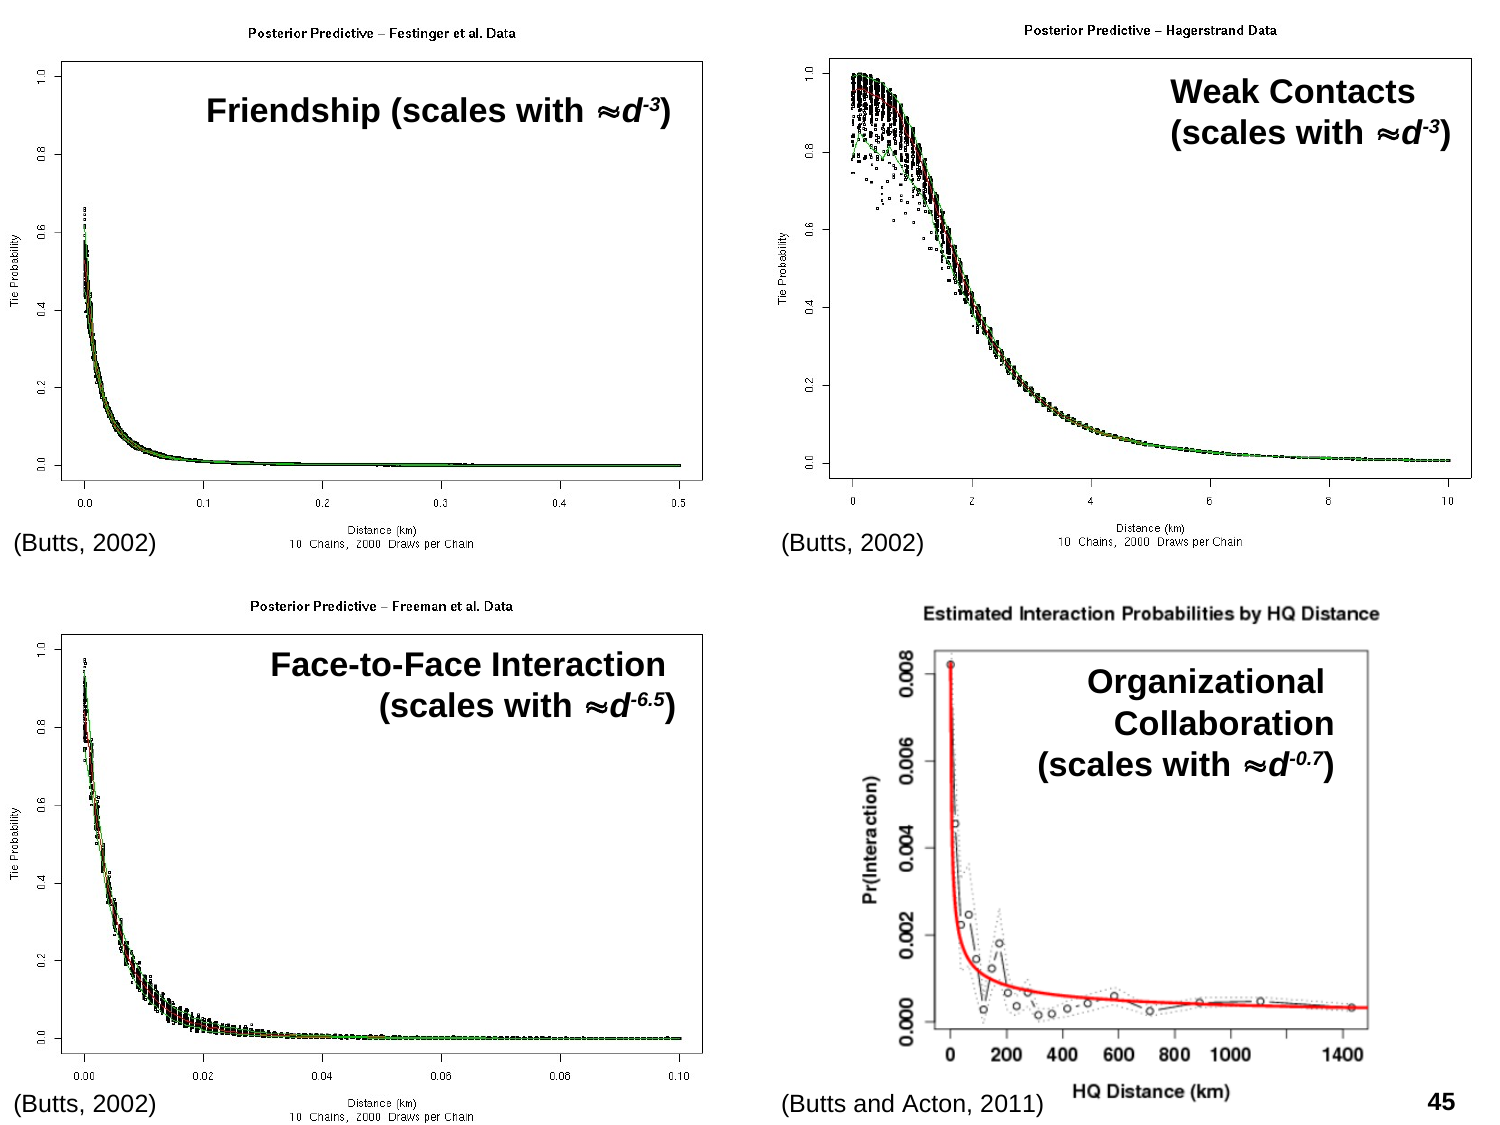

Weak Contacts
(scales with d-3)
Friendship (scales with d-3)
(Butts, 2002)
(Butts, 2002)
Face-to-Face Interaction
(scales with d-6.5)
Organizational
Collaboration
(scales with d-0.7)
(Butts, 2002)
(Butts and Acton, 2011)